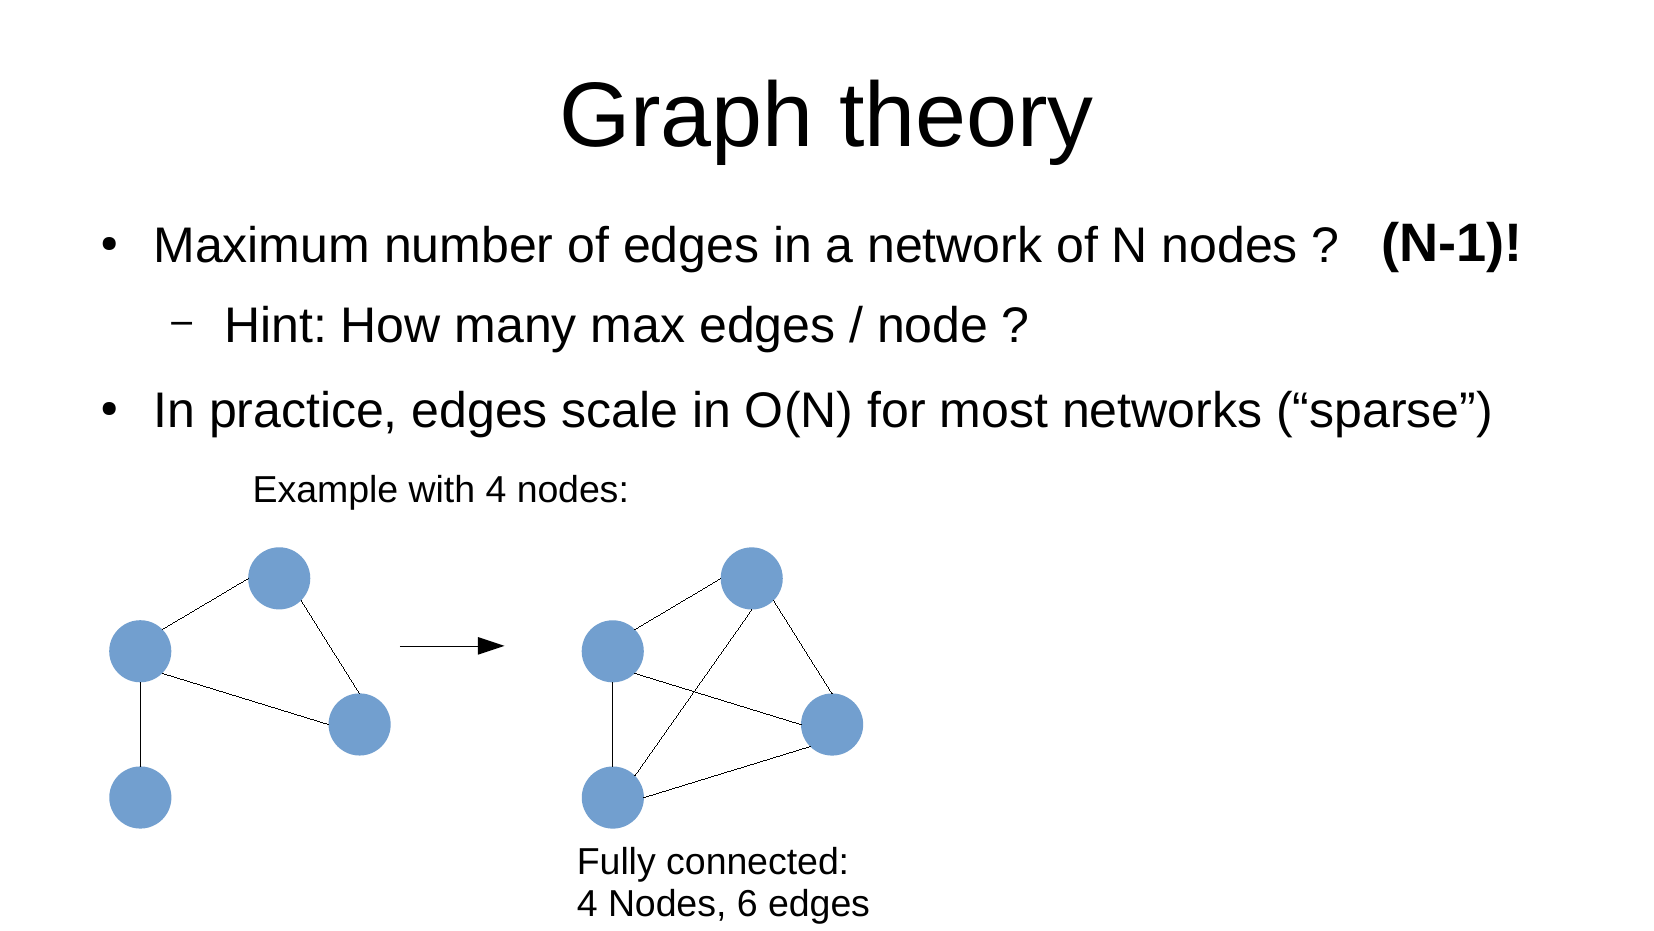

# Graph theory
(N-1)!
Maximum number of edges in a network of N nodes ?
Hint: How many max edges / node ?
In practice, edges scale in O(N) for most networks (“sparse”)
Example with 4 nodes:
Fully connected:
4 Nodes, 6 edges